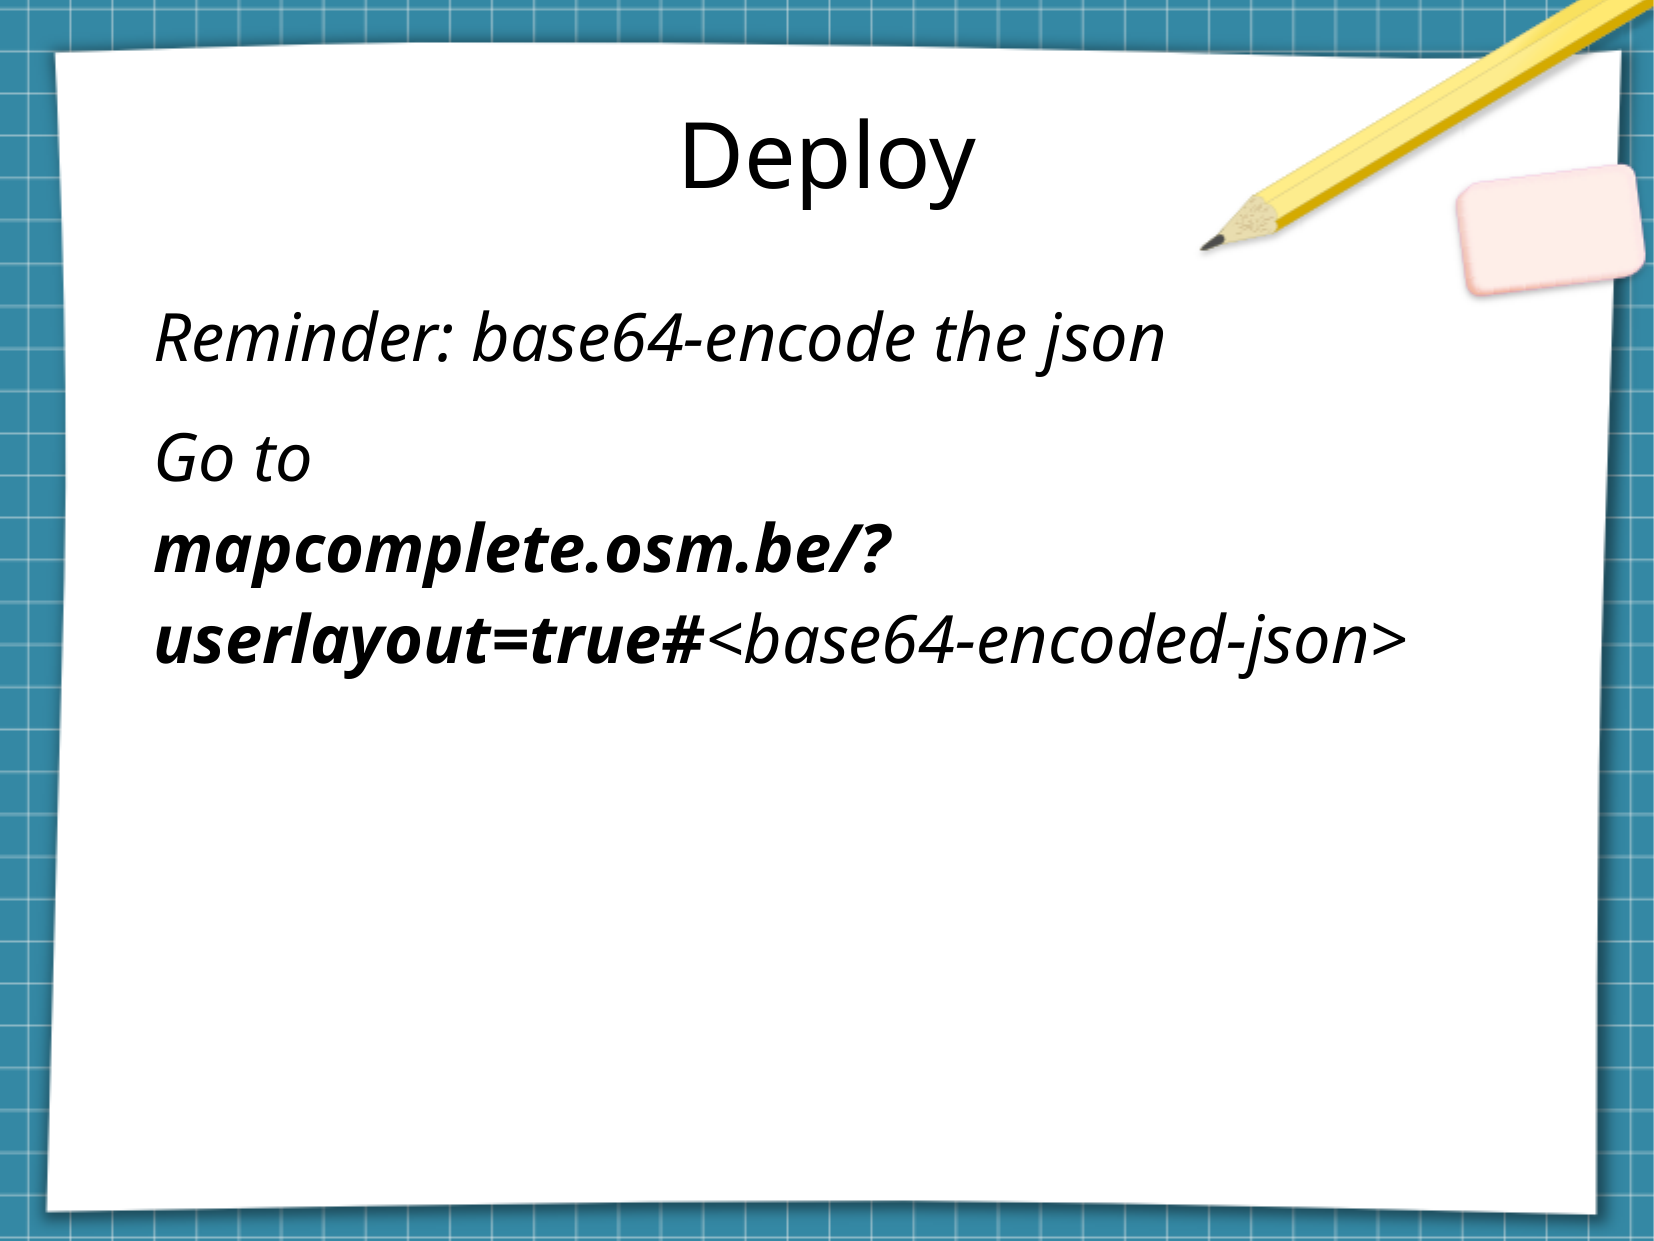

# Deploy
Reminder: base64-encode the json
Go to
mapcomplete.osm.be/?userlayout=true#<base64-encoded-json>